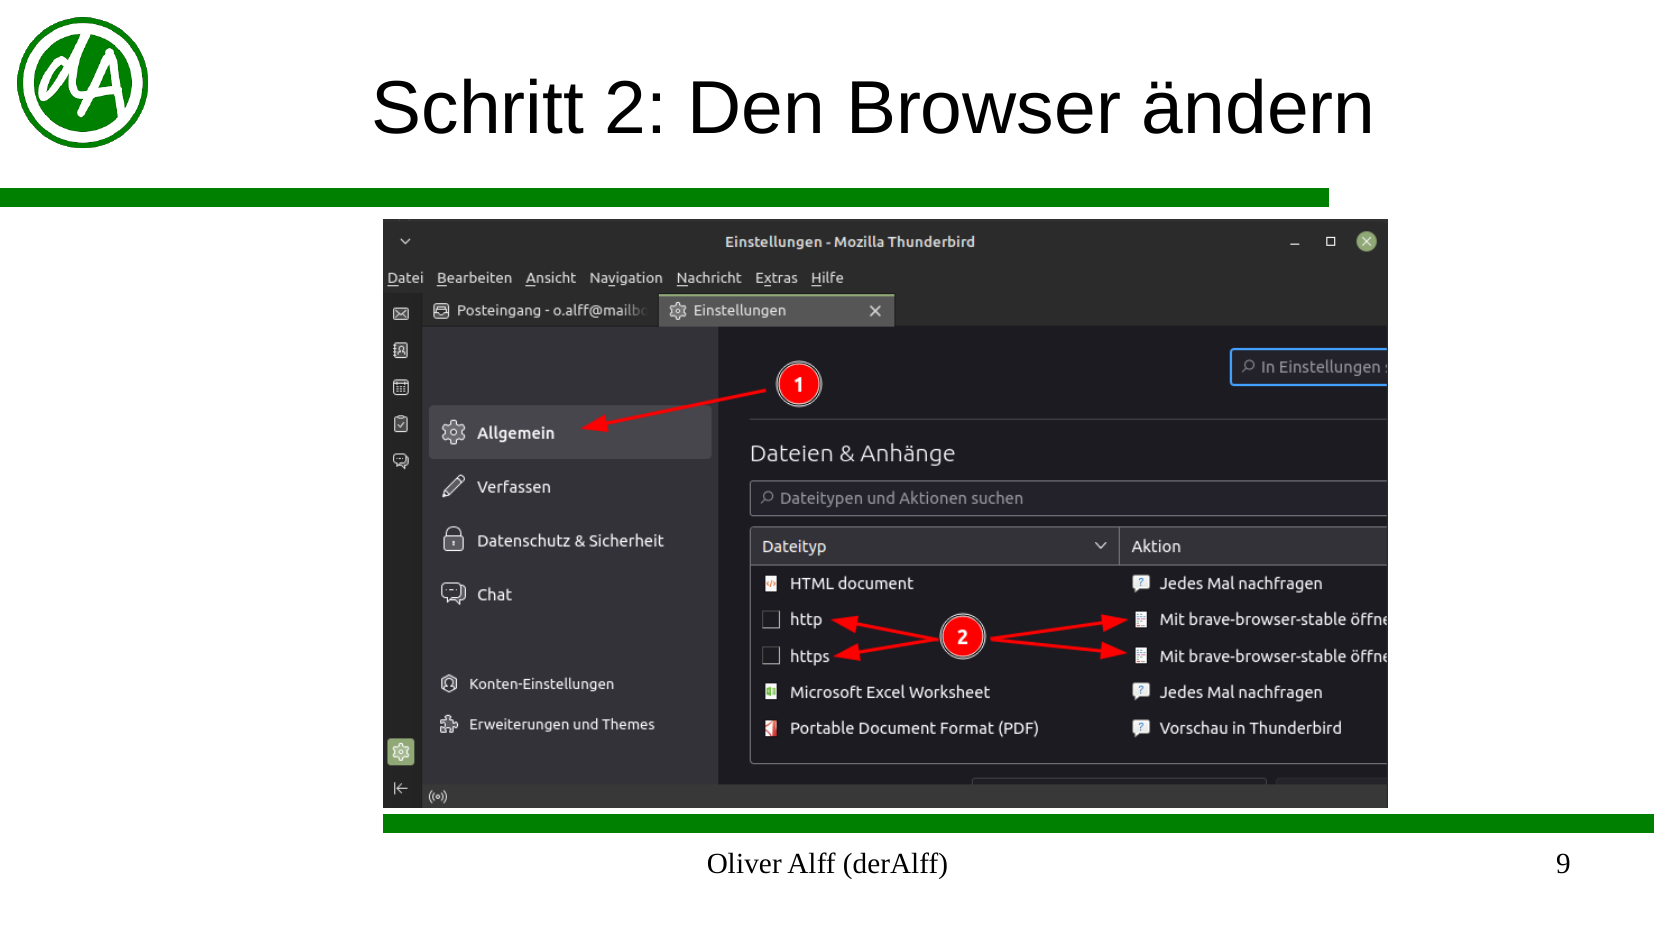

# Schritt 2: Den Browser ändern
Oliver Alff (derAlff)
9